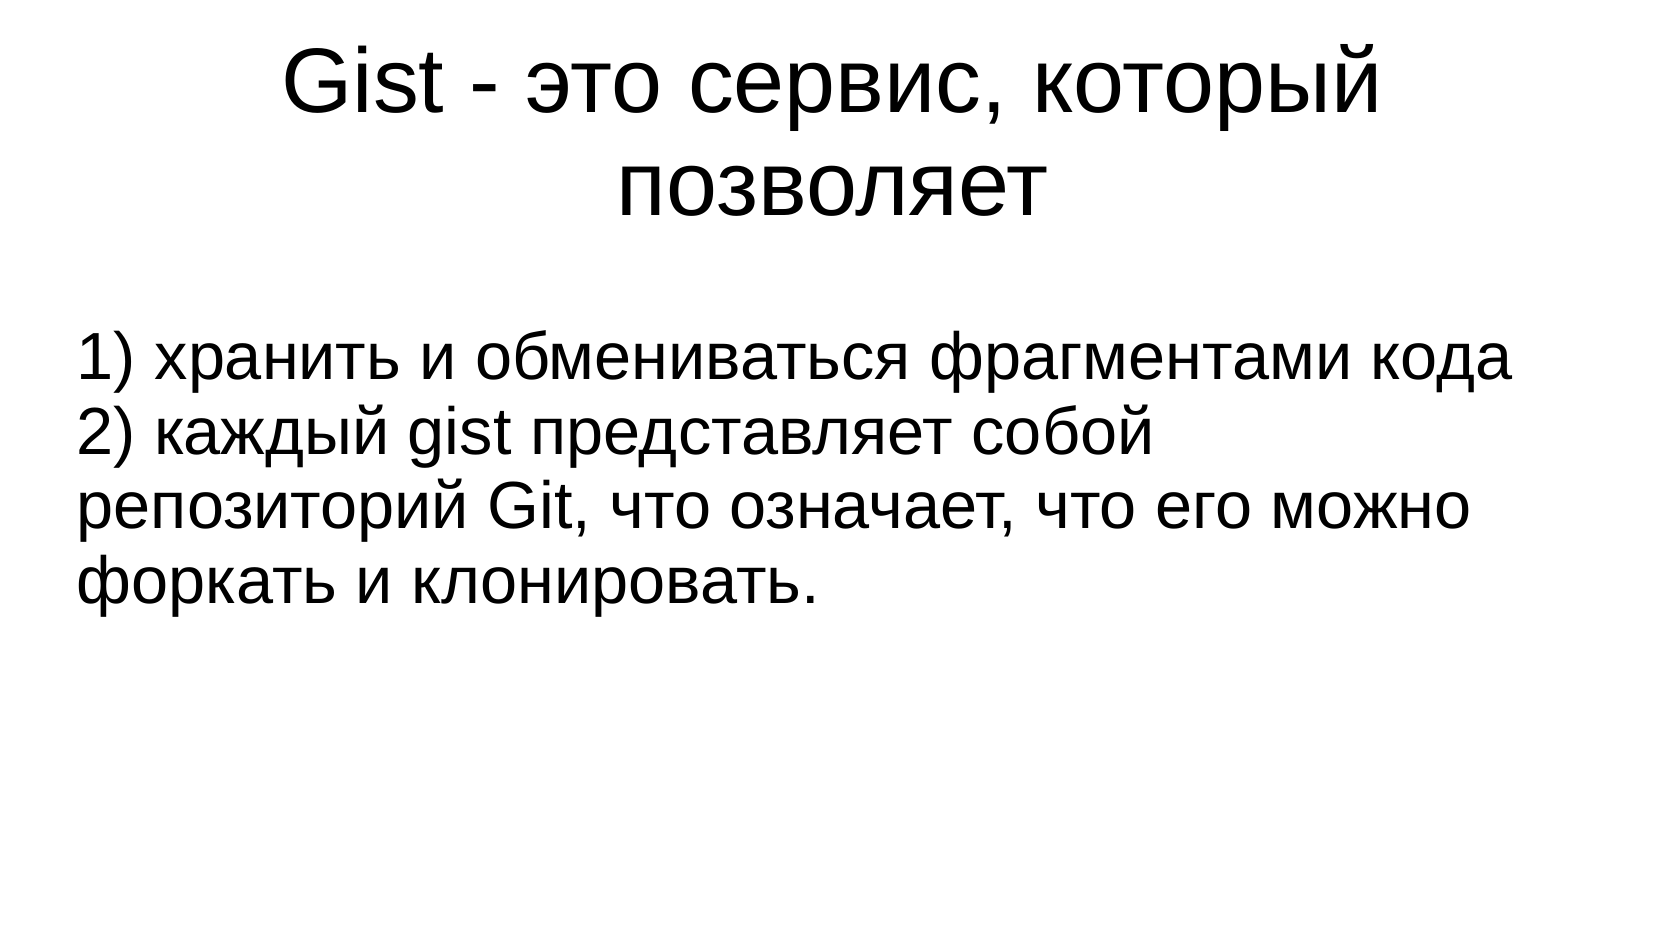

Gist - это сервис, который позволяет
# 1) хранить и обмениваться фрагментами кода
2) каждый gist представляет собой репозиторий Git, что означает, что его можно форкать и клонировать.